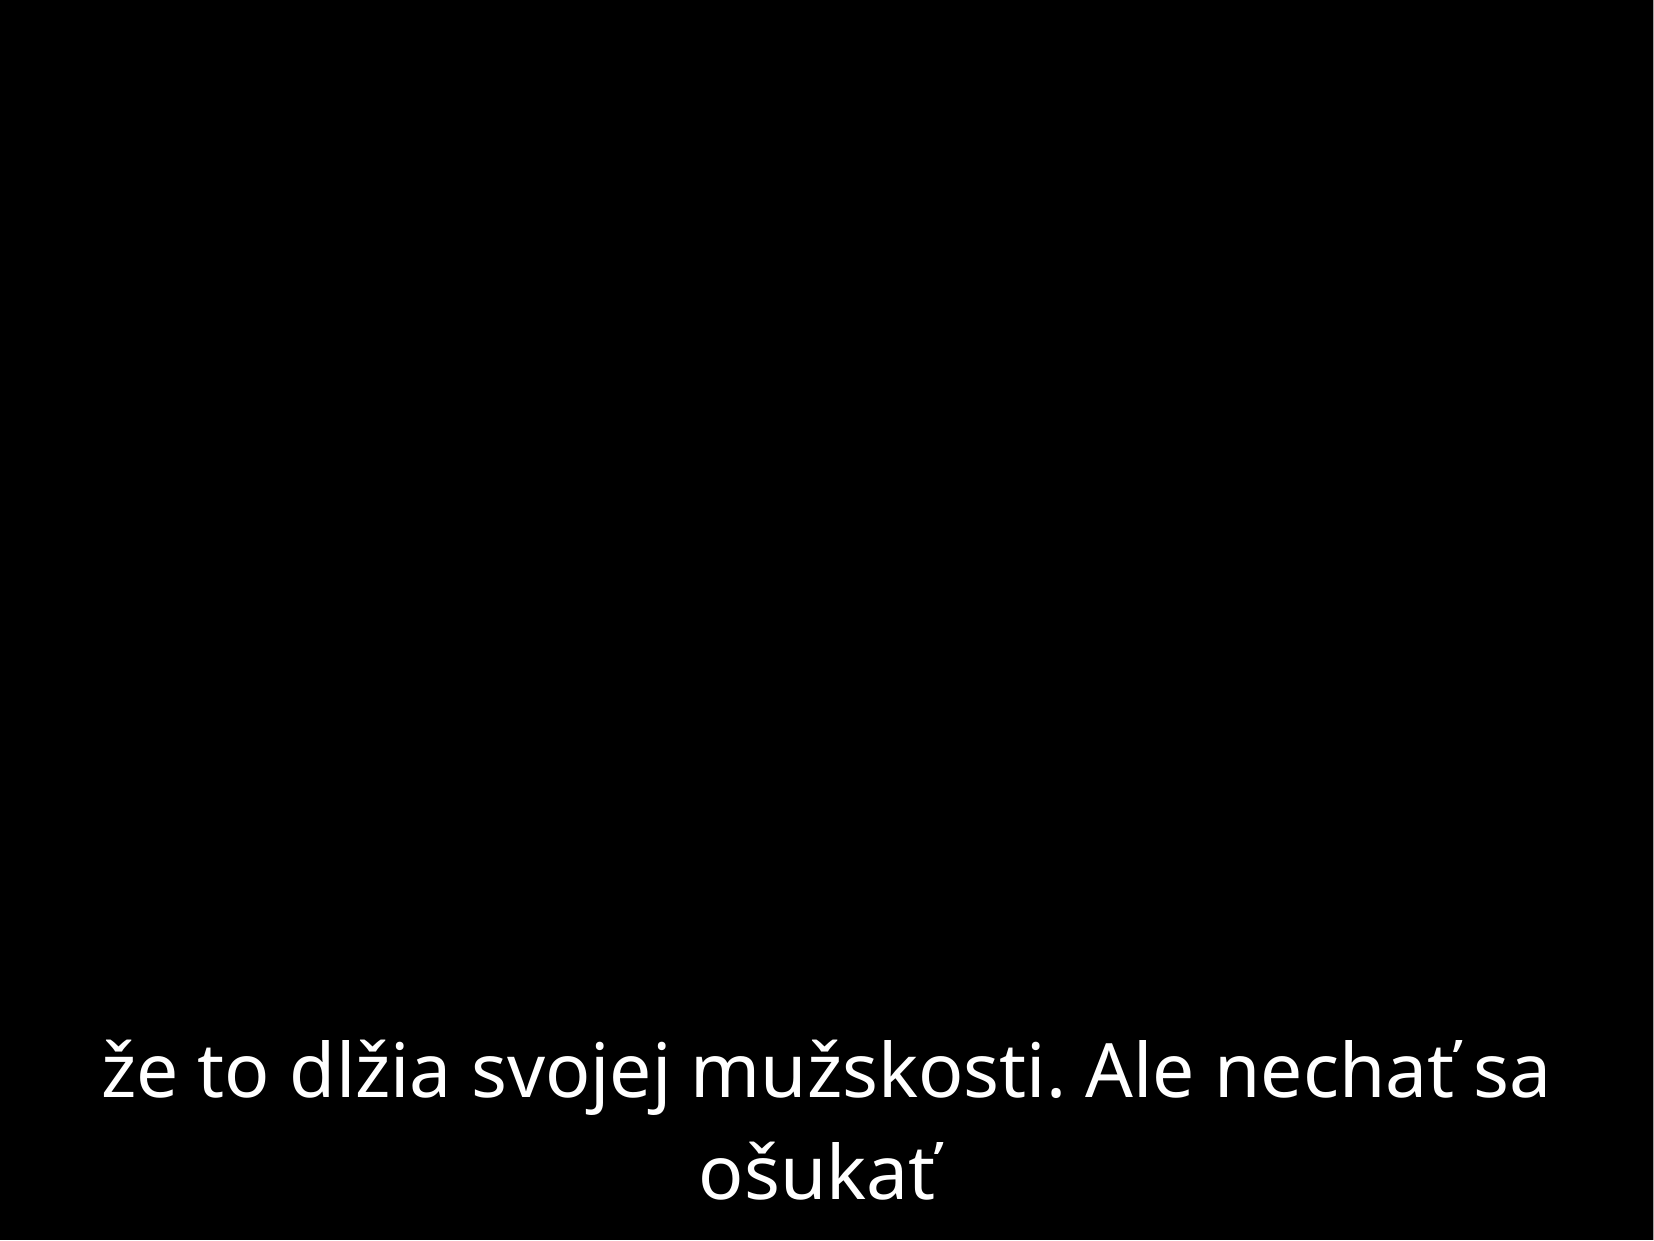

# že to dlžia svojej mužskosti. Ale nechať sa ošukať